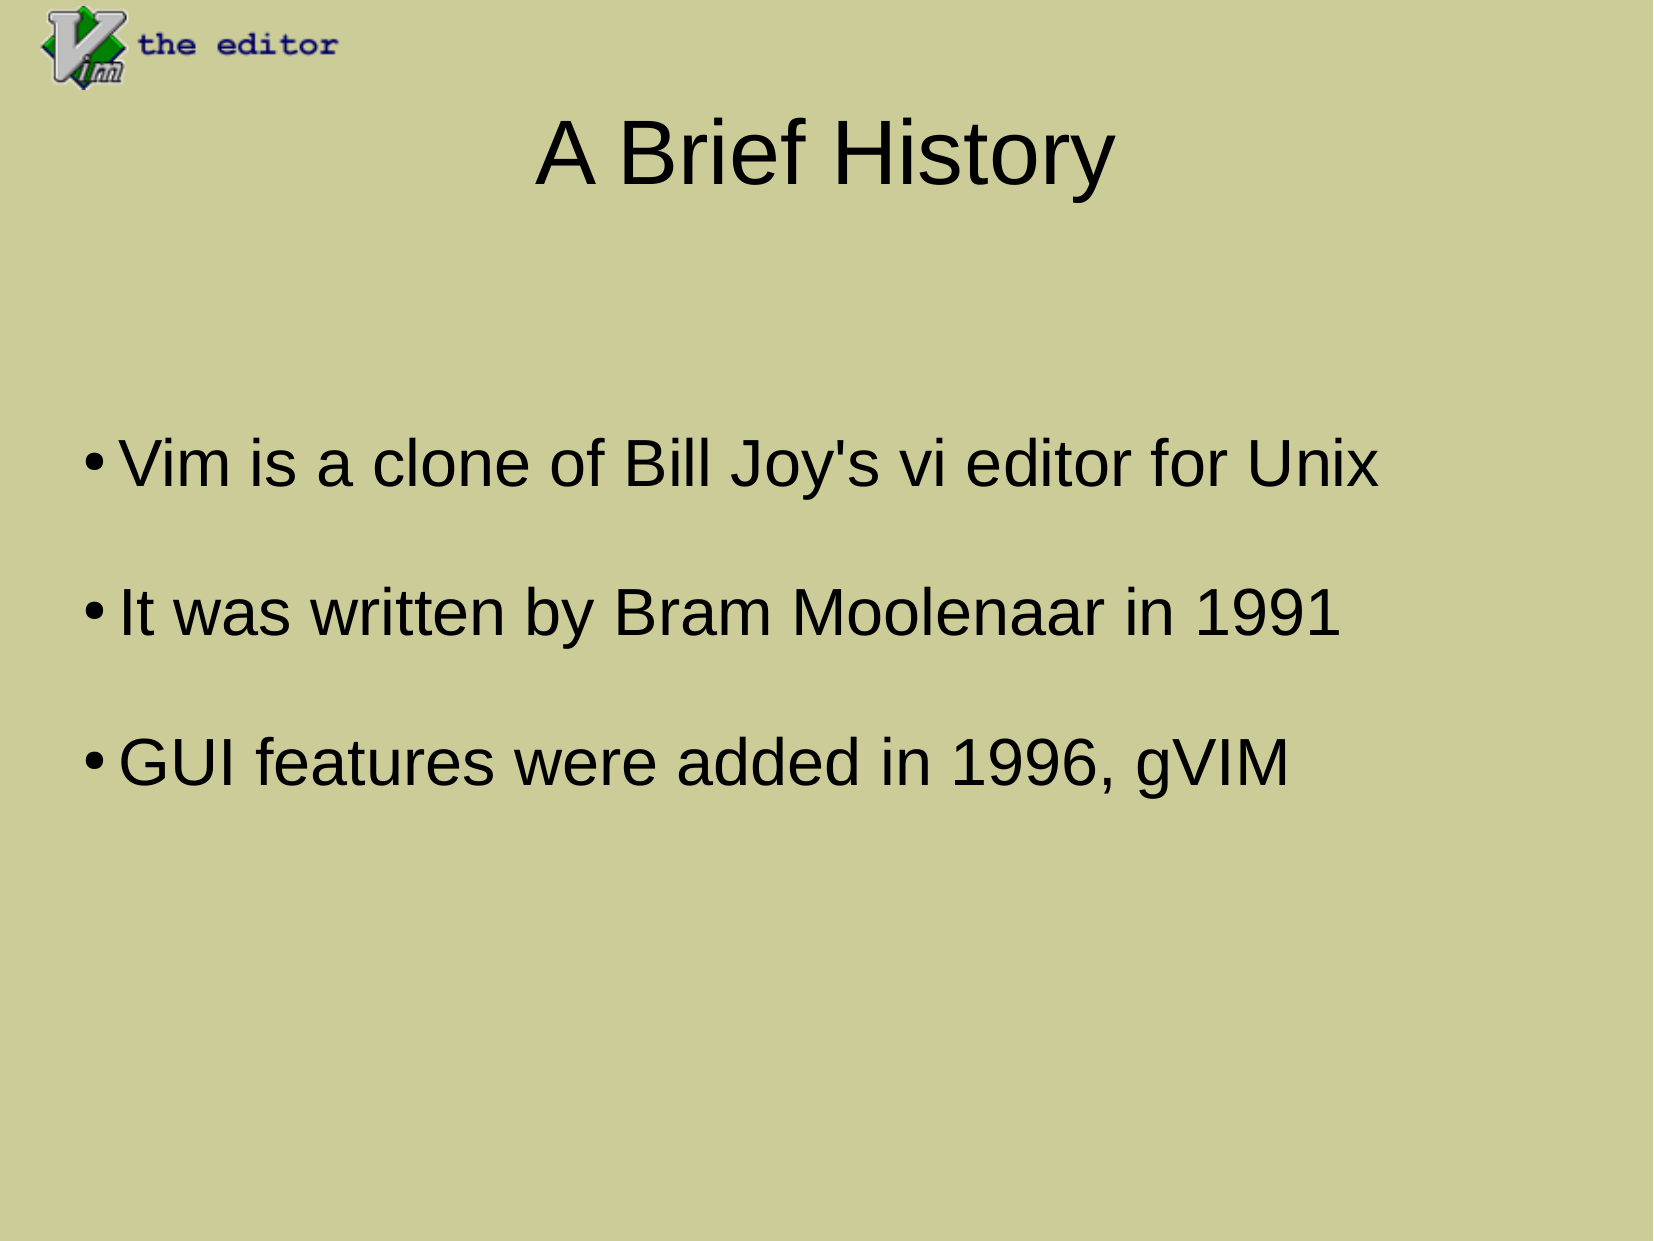

# A Brief History
Vim is a clone of Bill Joy's vi editor for Unix
It was written by Bram Moolenaar in 1991
GUI features were added in 1996, gVIM